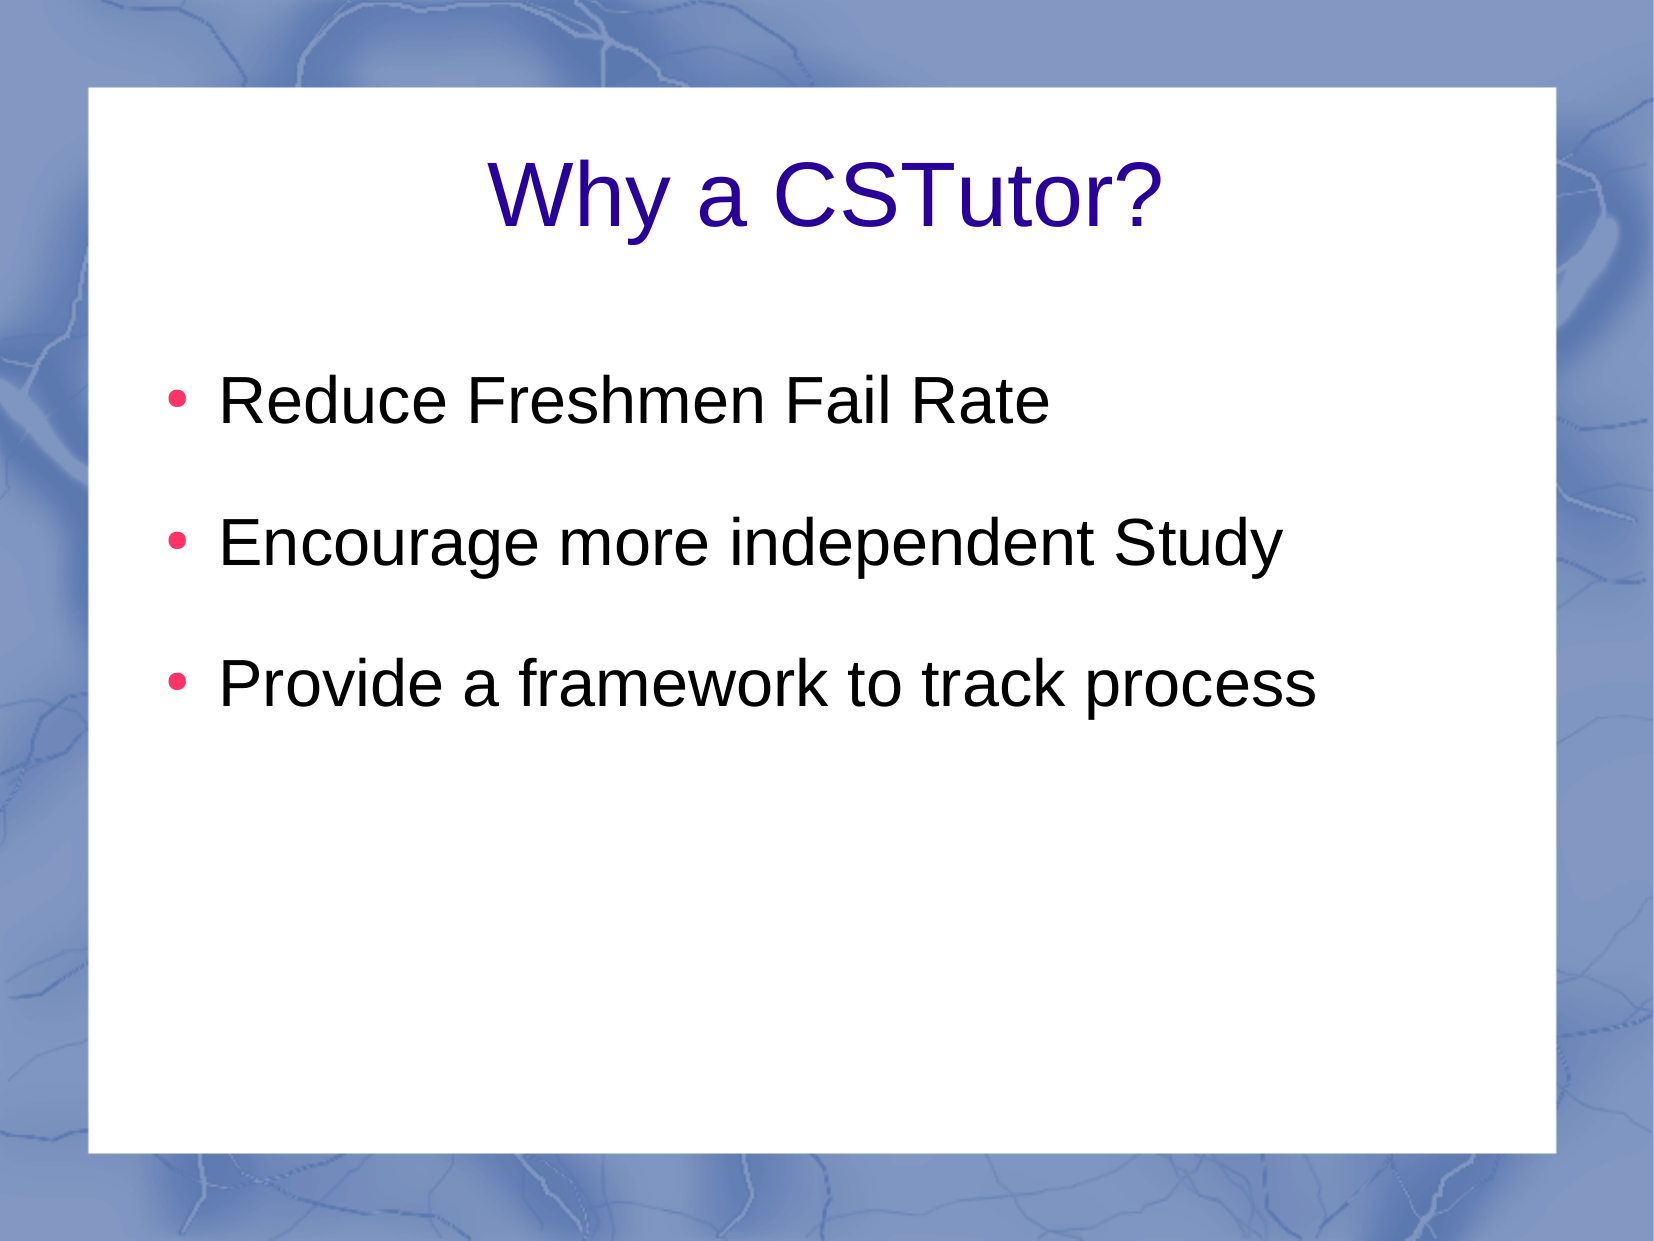

# Why a CSTutor?
Reduce Freshmen Fail Rate
Encourage more independent Study
Provide a framework to track process